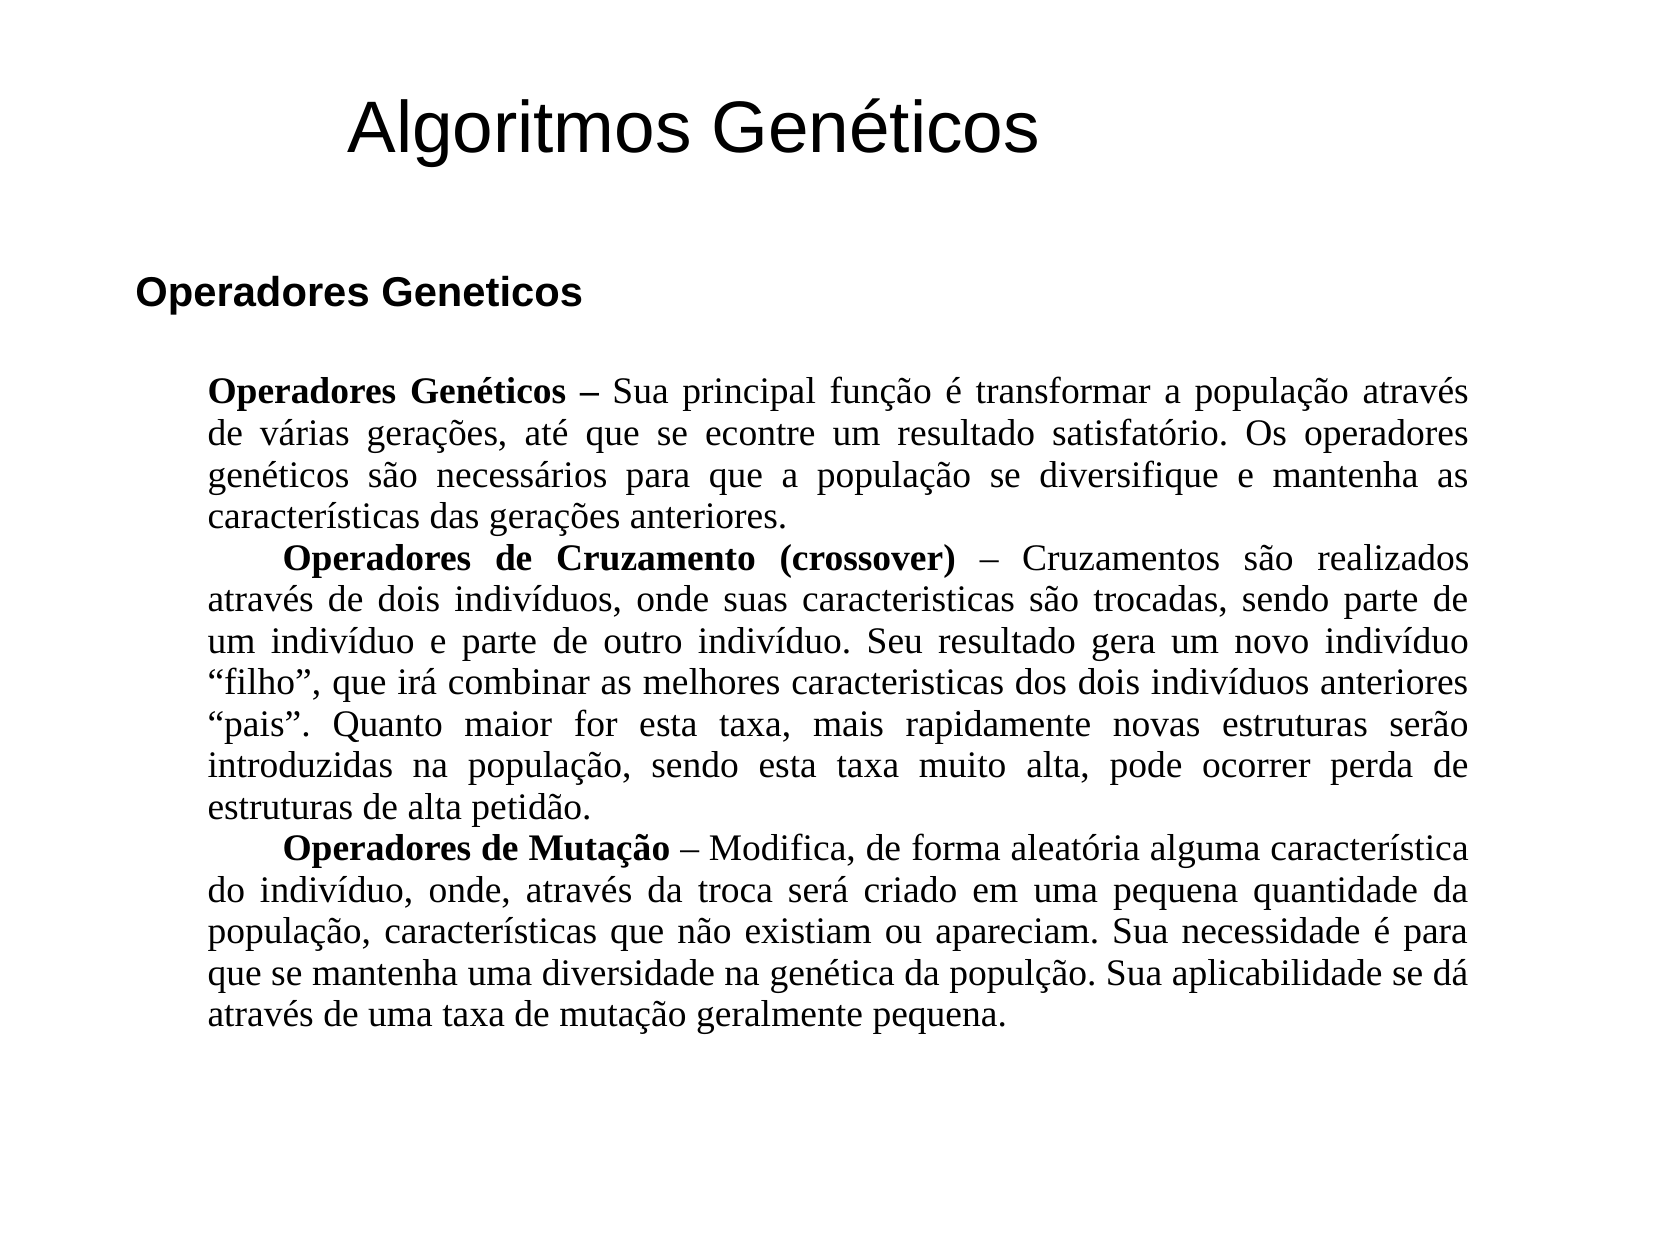

# Algoritmos Genéticos
Operadores Geneticos
Operadores Genéticos – Sua principal função é transformar a população através de várias gerações, até que se econtre um resultado satisfatório. Os operadores genéticos são necessários para que a população se diversifique e mantenha as características das gerações anteriores.
	Operadores de Cruzamento (crossover) – Cruzamentos são realizados através de dois indivíduos, onde suas caracteristicas são trocadas, sendo parte de um indivíduo e parte de outro indivíduo. Seu resultado gera um novo indivíduo “filho”, que irá combinar as melhores caracteristicas dos dois indivíduos anteriores “pais”. Quanto maior for esta taxa, mais rapidamente novas estruturas serão introduzidas na população, sendo esta taxa muito alta, pode ocorrer perda de estruturas de alta petidão.
	Operadores de Mutação – Modifica, de forma aleatória alguma característica do indivíduo, onde, através da troca será criado em uma pequena quantidade da população, características que não existiam ou apareciam. Sua necessidade é para que se mantenha uma diversidade na genética da populção. Sua aplicabilidade se dá através de uma taxa de mutação geralmente pequena.